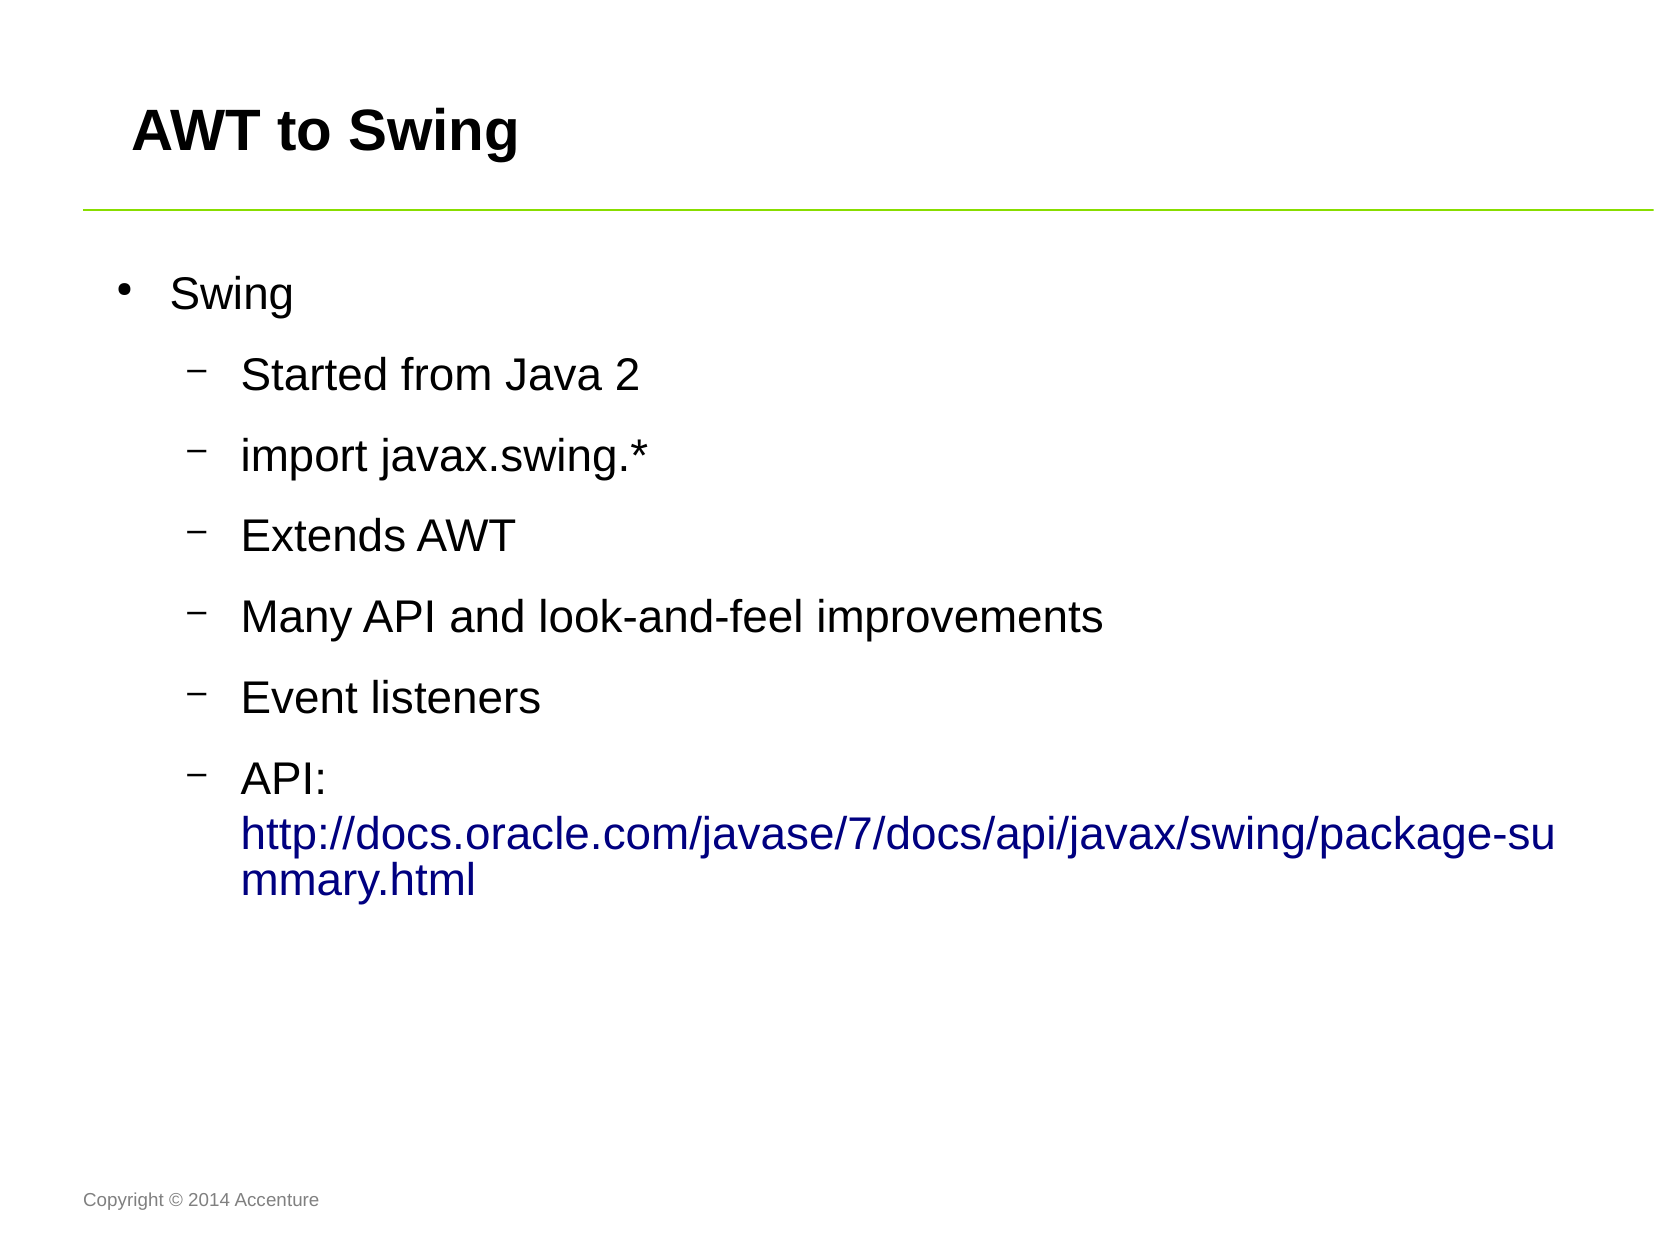

# AWT to Swing
Swing
Started from Java 2
import javax.swing.*
Extends AWT
Many API and look-and-feel improvements
Event listeners
API: http://docs.oracle.com/javase/7/docs/api/javax/swing/package-summary.html